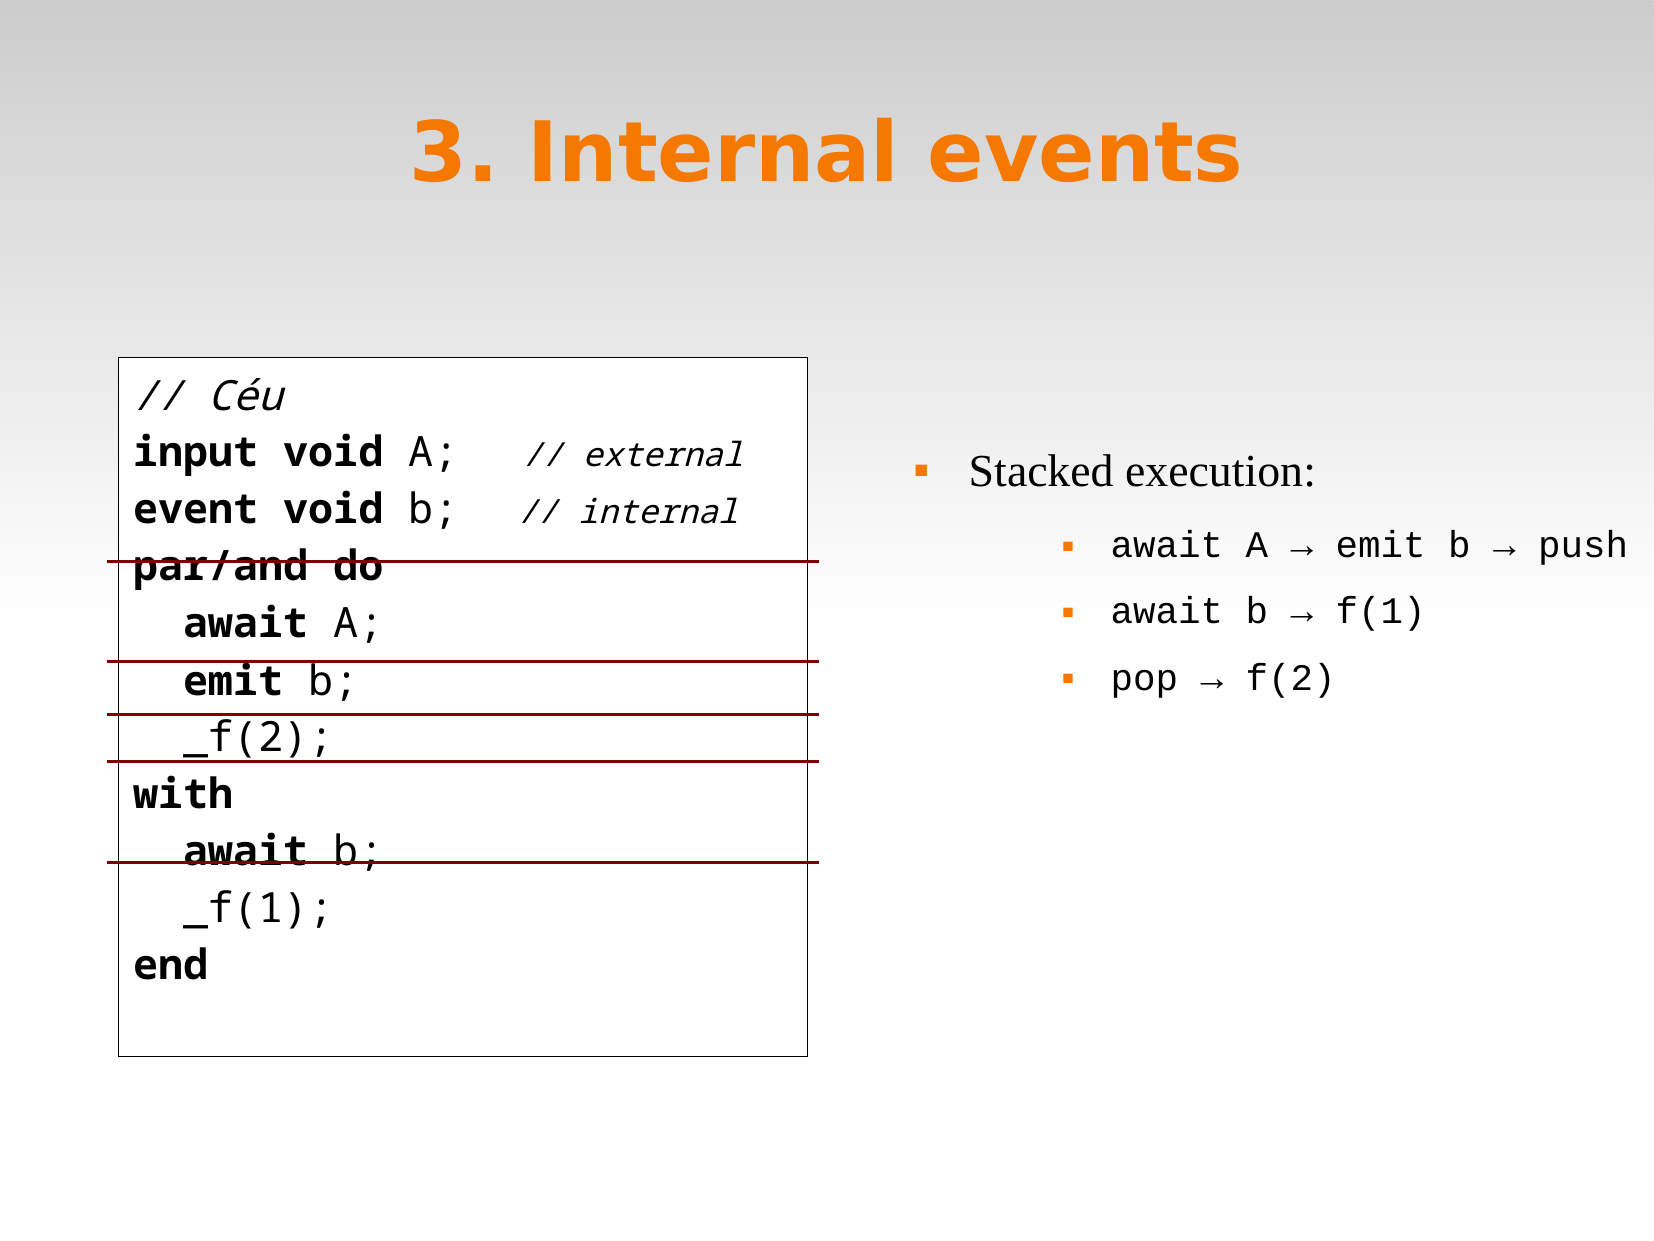

# 3. Internal events
// Céu
input void A; // external
event void b; // internal
par/and do
 await A;
 emit b;
 _f(2);
with
 await b;
 _f(1);
end
Stacked execution:
await A → emit b → push
await b → f(1)
pop → f(2)